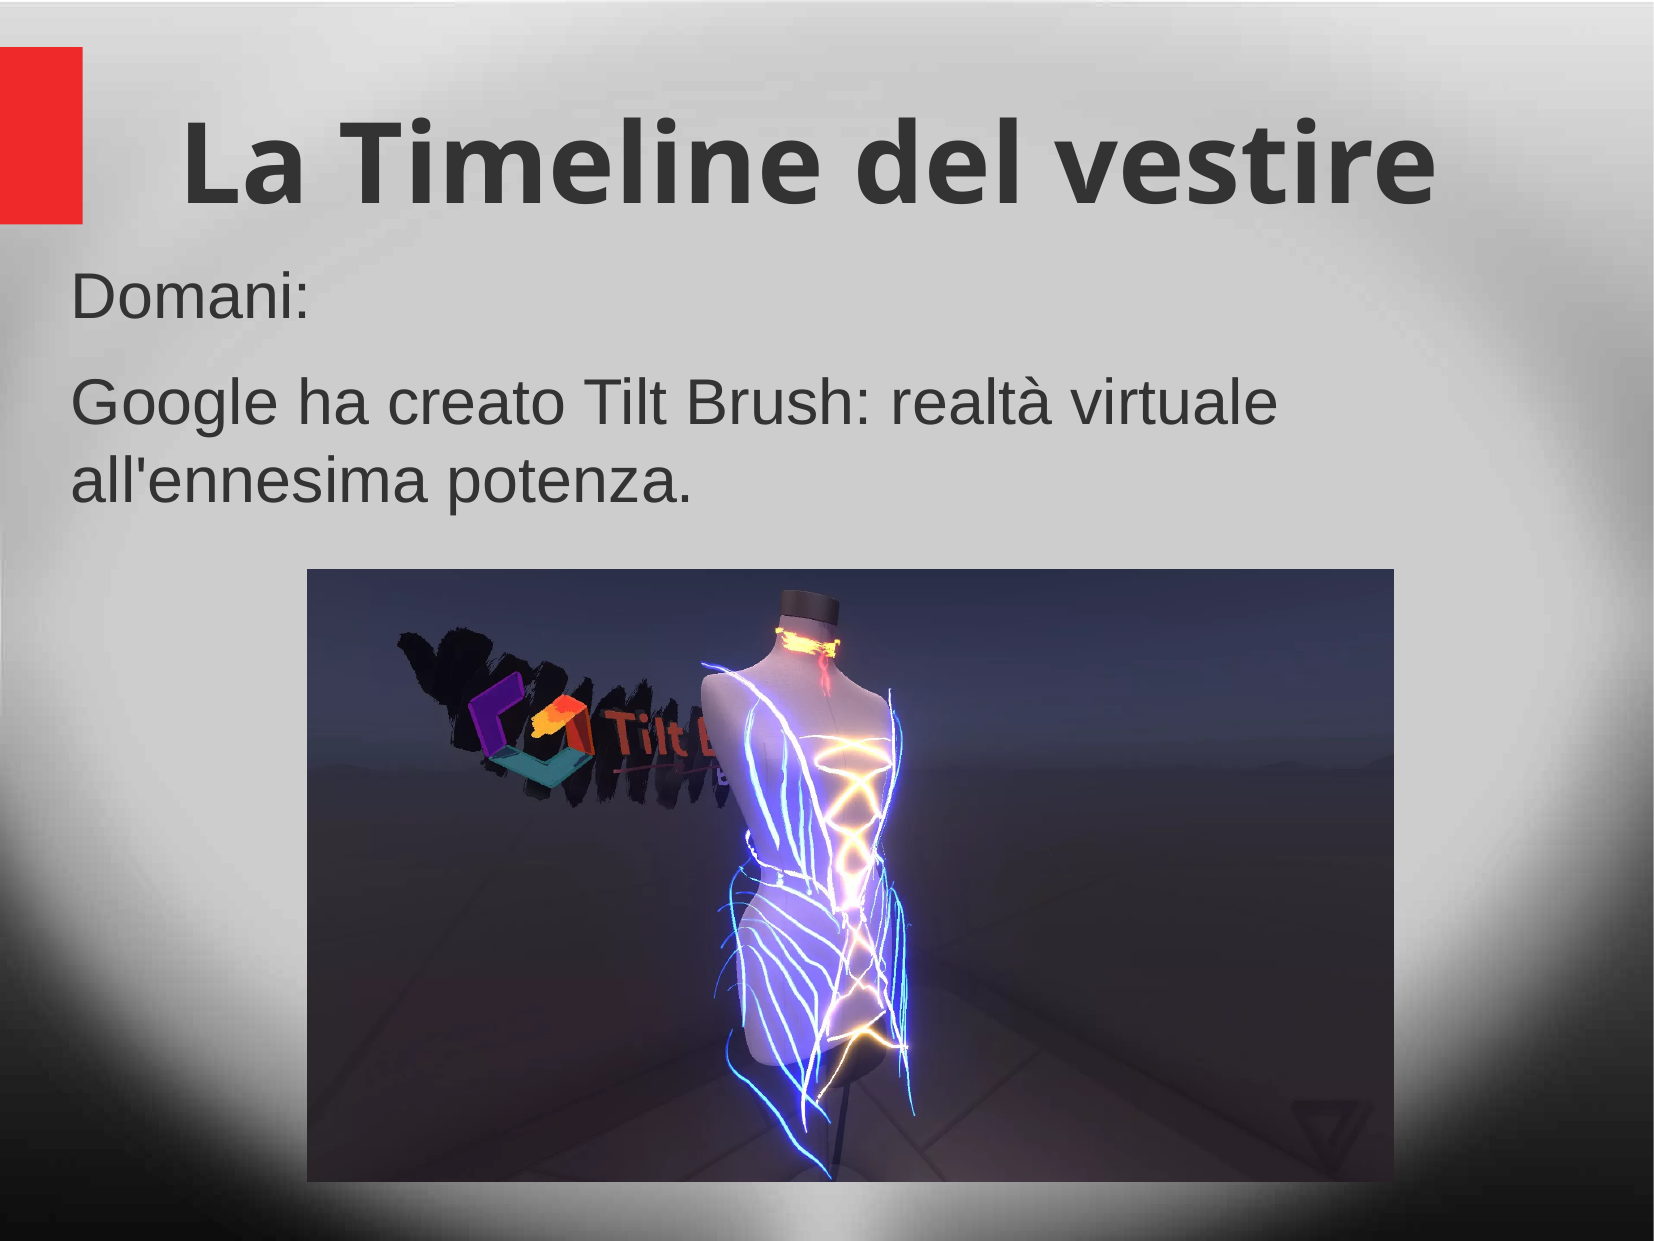

# La Timeline del vestire
Domani:
Google ha creato Tilt Brush: realtà virtuale all'ennesima potenza.